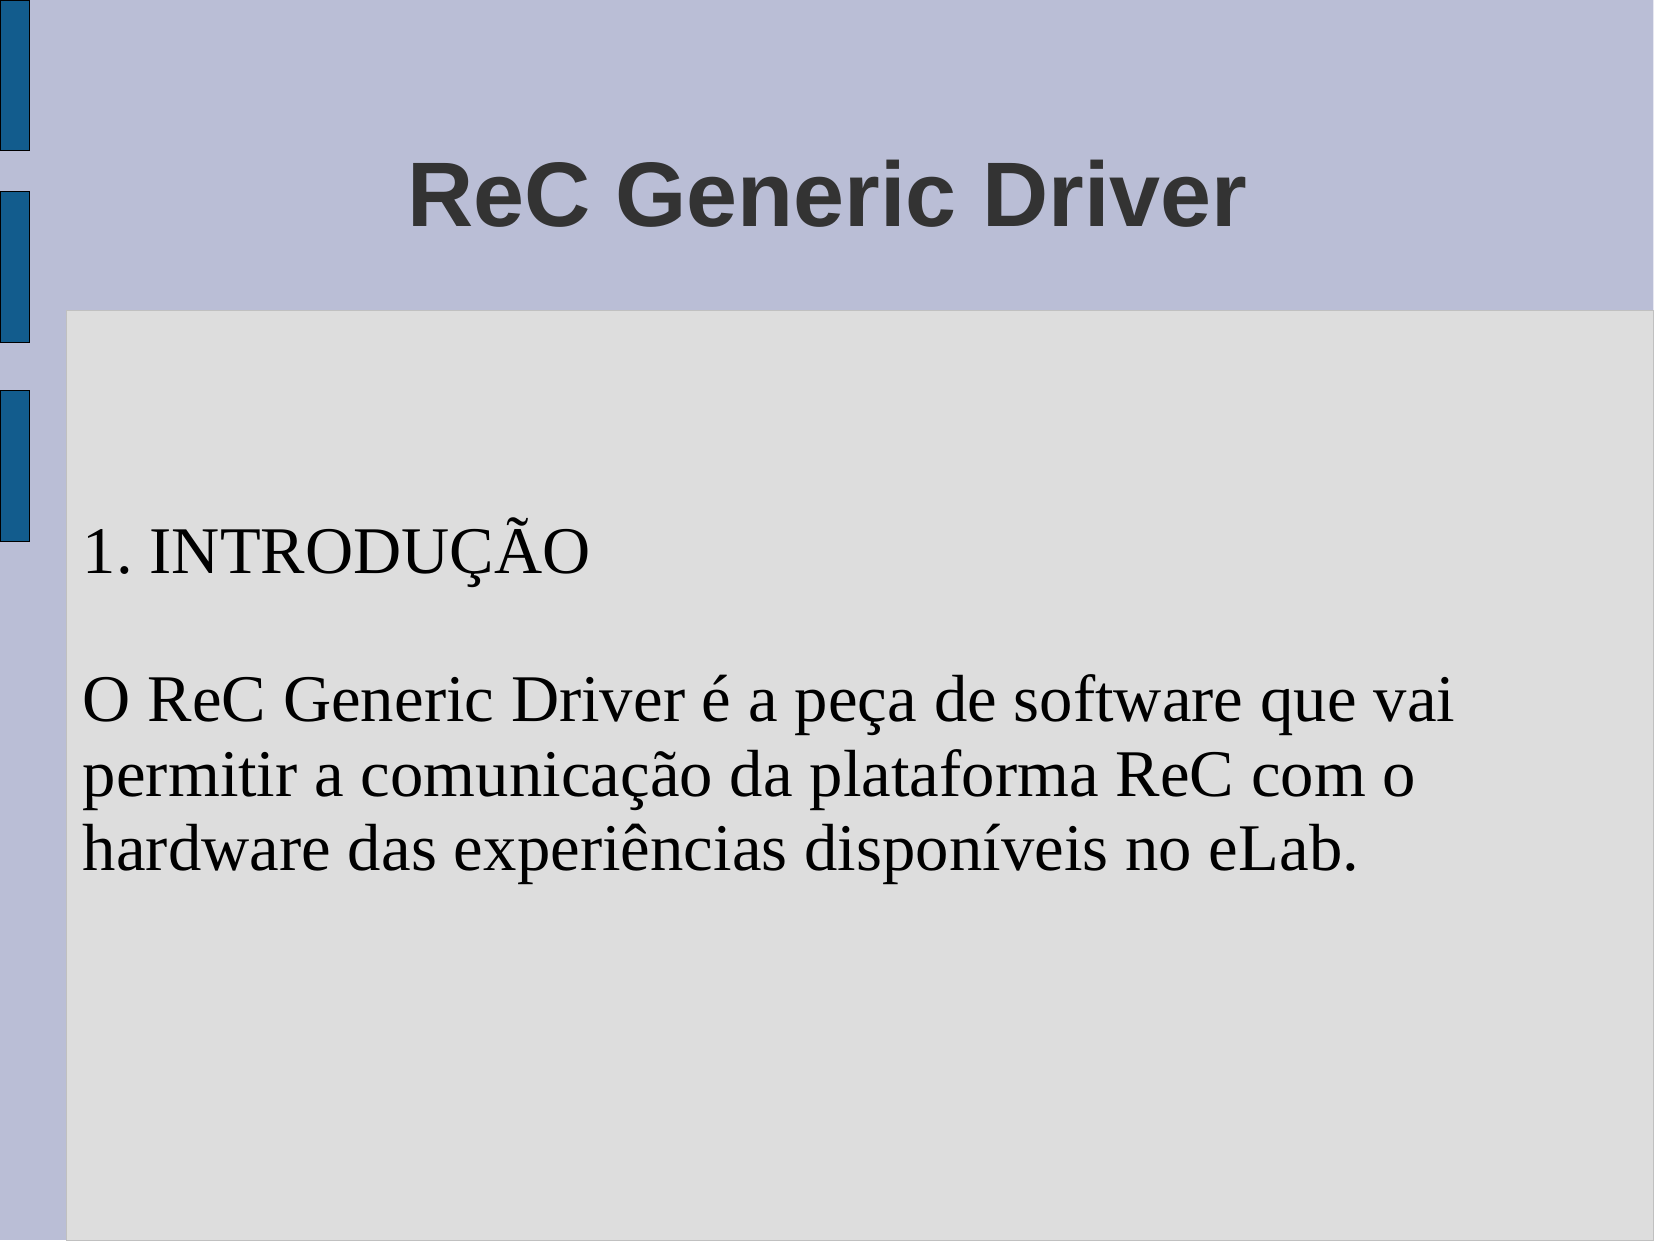

# ReC Generic Driver
1. INTRODUÇÃO
O ReC Generic Driver é a peça de software que vai permitir a comunicação da plataforma ReC com o hardware das experiências disponíveis no eLab.